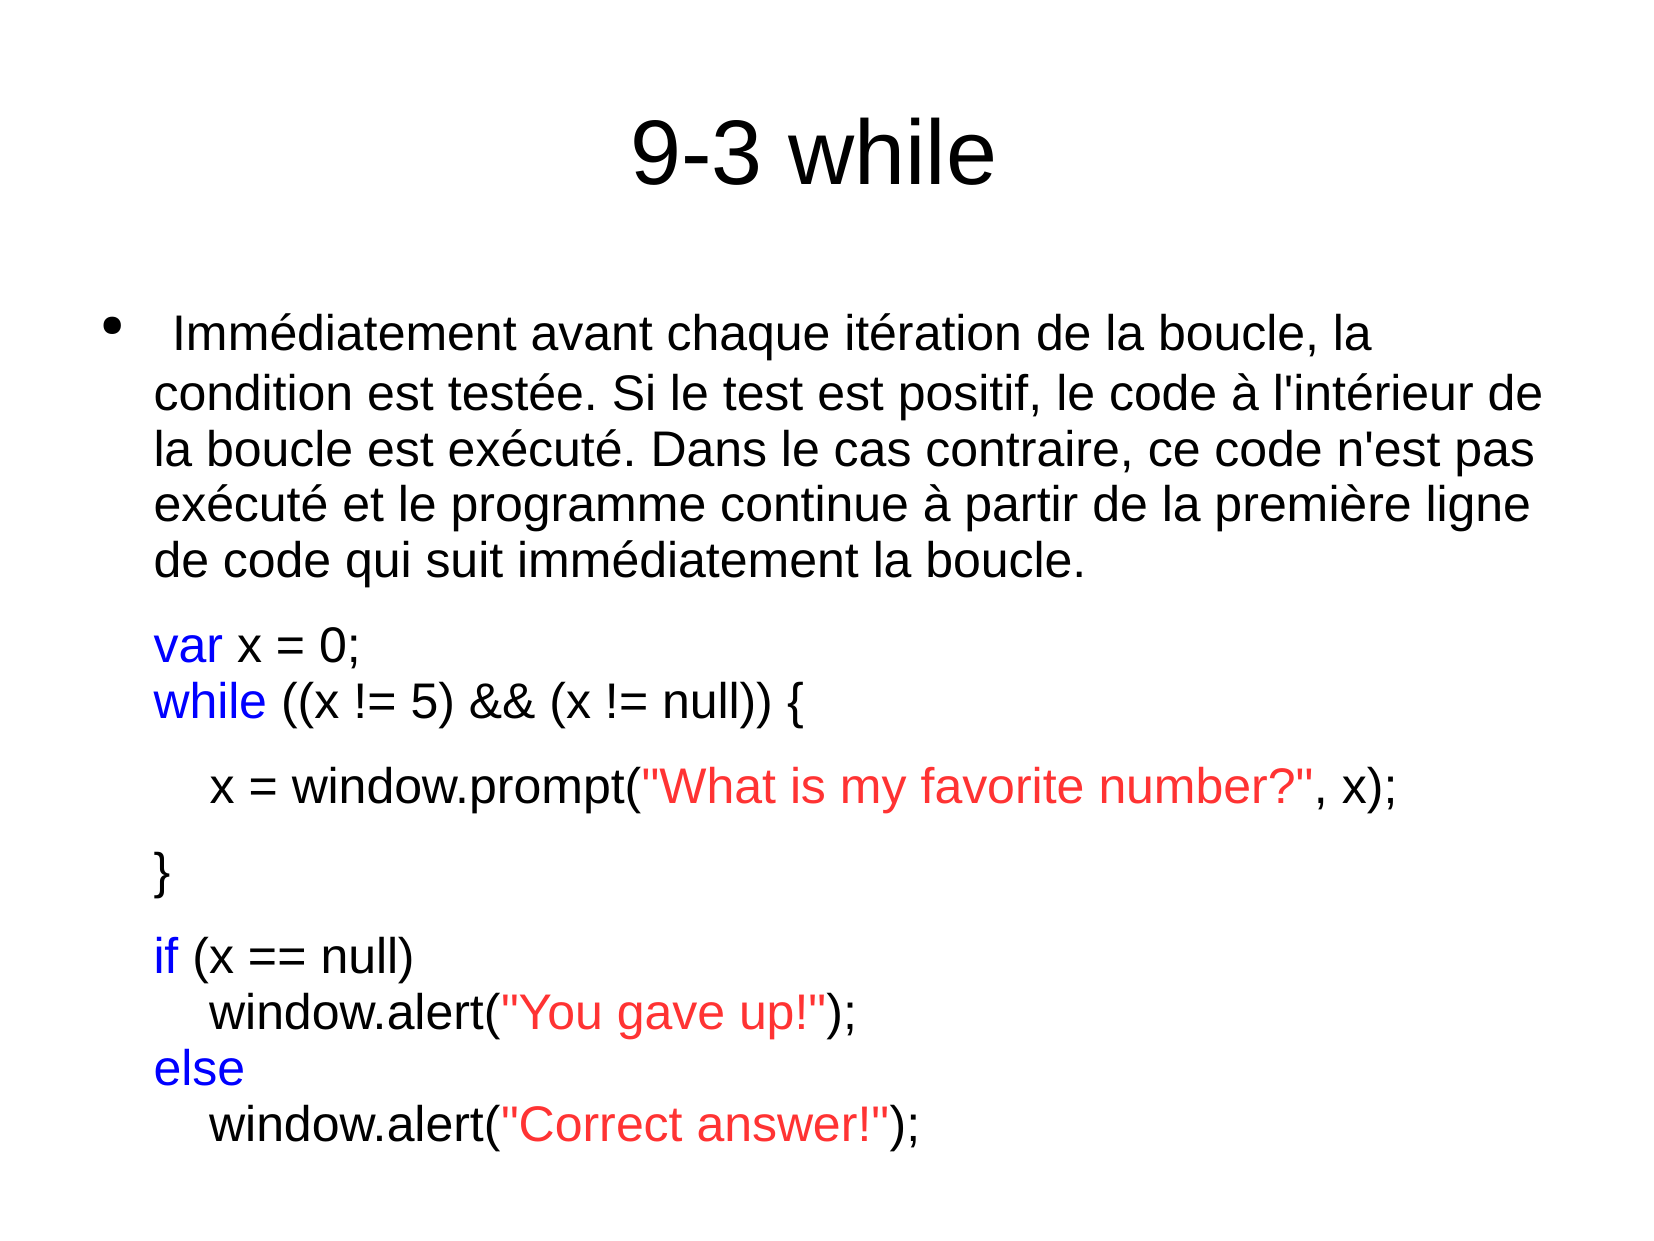

# 9-3 while
 Immédiatement avant chaque itération de la boucle, la condition est testée. Si le test est positif, le code à l'intérieur de la boucle est exécuté. Dans le cas contraire, ce code n'est pas exécuté et le programme continue à partir de la première ligne de code qui suit immédiatement la boucle.
var x = 0;
while ((x != 5) && (x != null)) {
 x = window.prompt("What is my favorite number?", x);
}
if (x == null)
 window.alert("You gave up!");
else
 window.alert("Correct answer!");